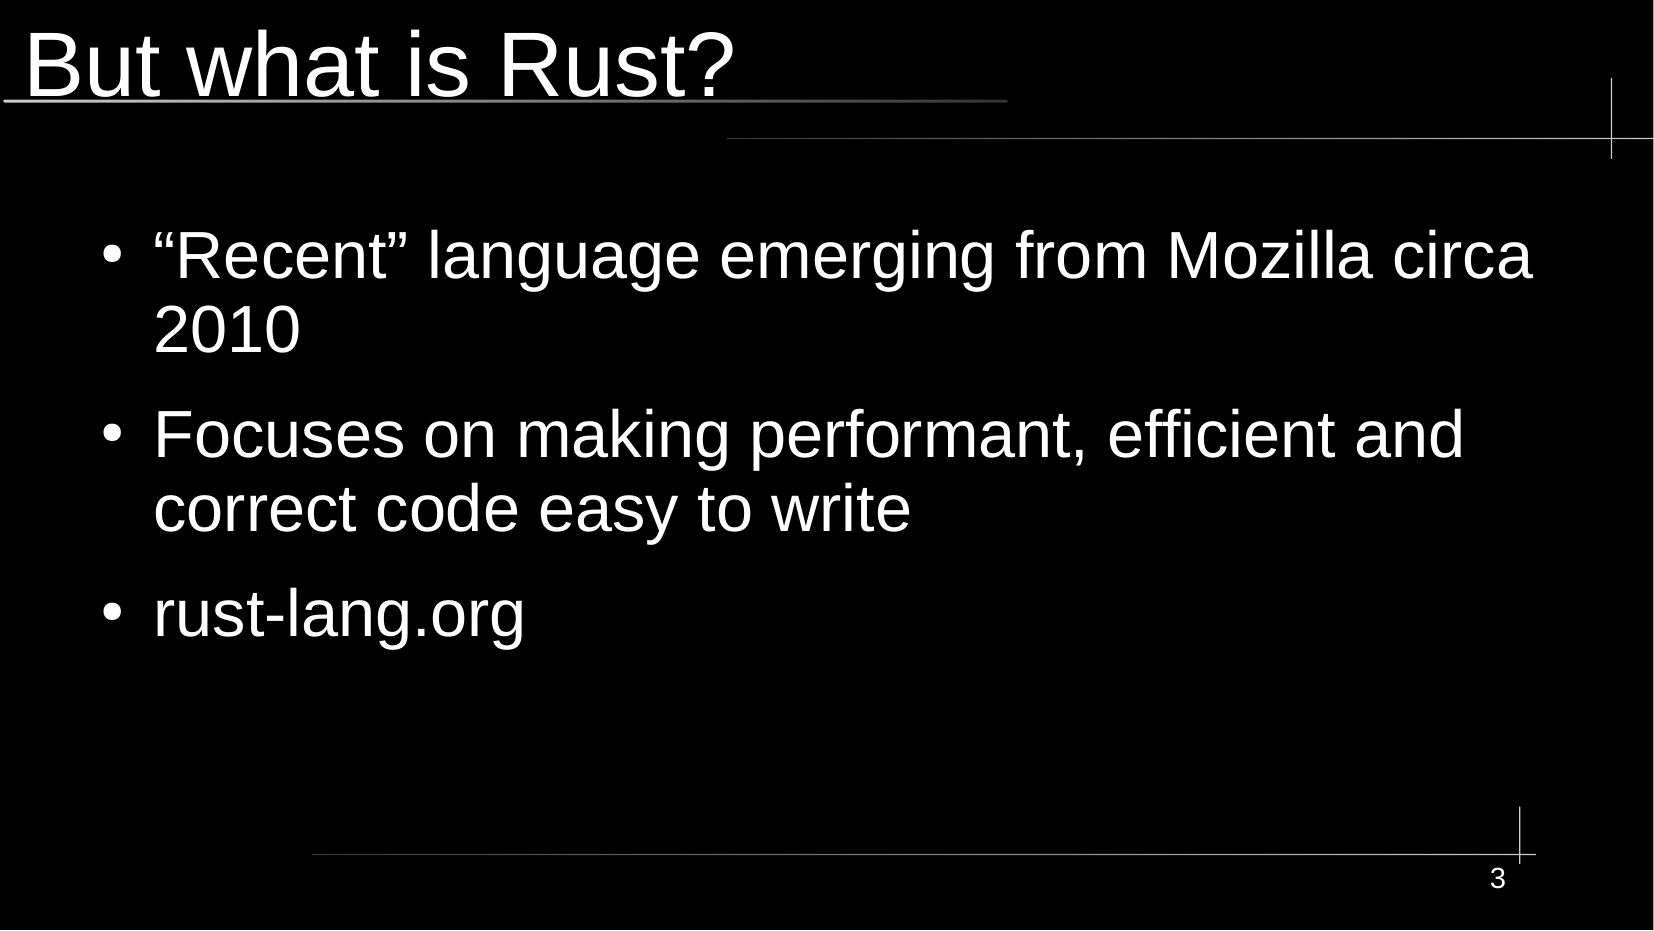

# But what is Rust?
“Recent” language emerging from Mozilla circa 2010
Focuses on making performant, efficient and correct code easy to write
rust-lang.org
3